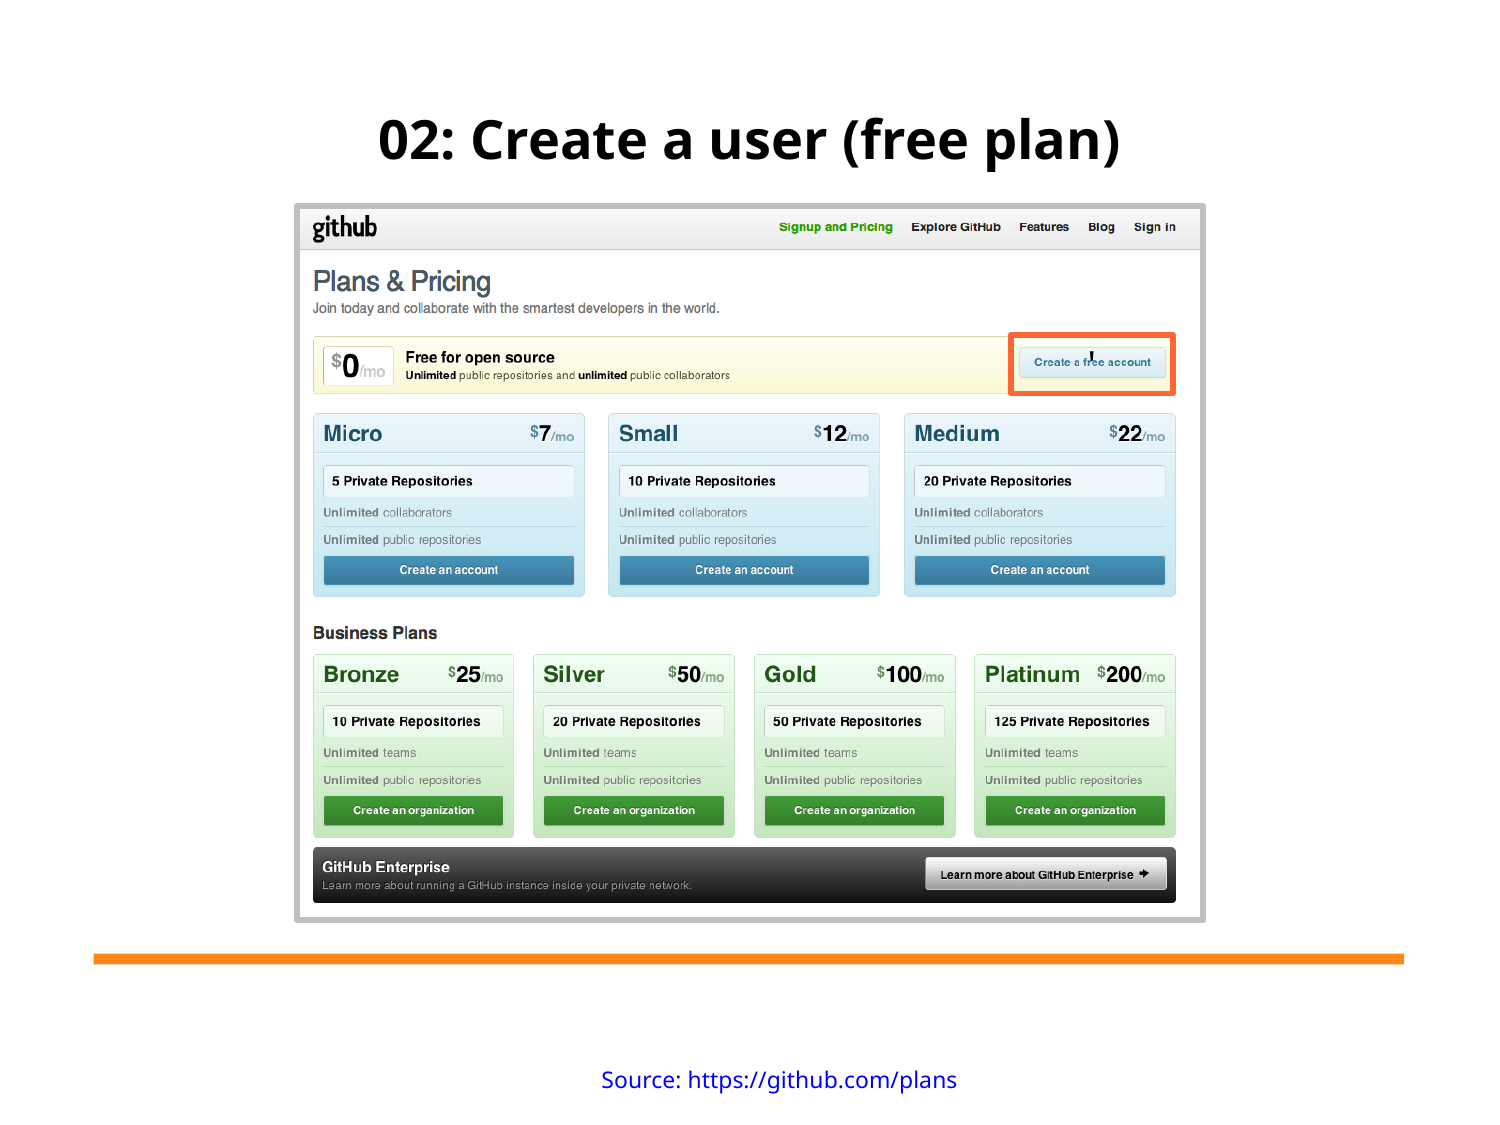

# 02: Create a user (free plan)
'
Source: https://github.com/plans